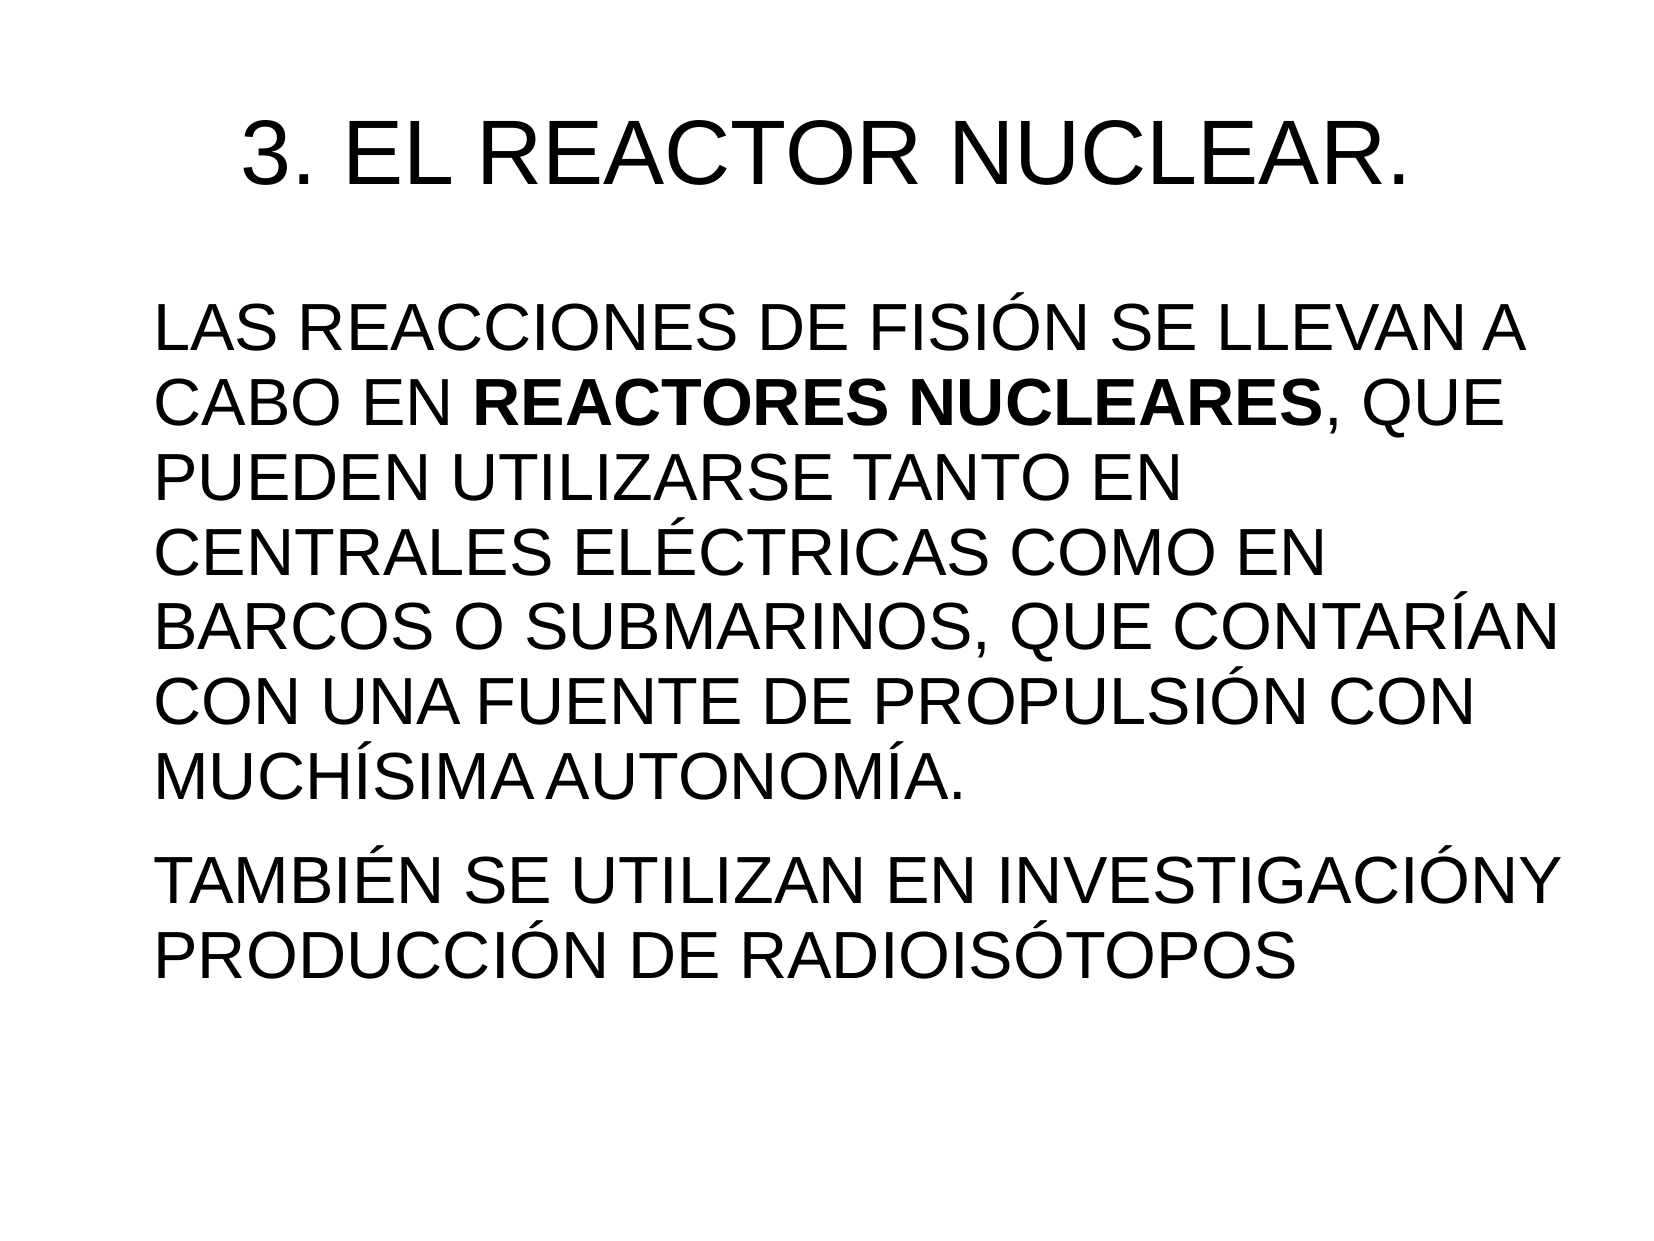

# 3. EL REACTOR NUCLEAR.
LAS REACCIONES DE FISIÓN SE LLEVAN A CABO EN REACTORES NUCLEARES, QUE PUEDEN UTILIZARSE TANTO EN CENTRALES ELÉCTRICAS COMO EN BARCOS O SUBMARINOS, QUE CONTARÍAN CON UNA FUENTE DE PROPULSIÓN CON MUCHÍSIMA AUTONOMÍA.
TAMBIÉN SE UTILIZAN EN INVESTIGACIÓNY PRODUCCIÓN DE RADIOISÓTOPOS